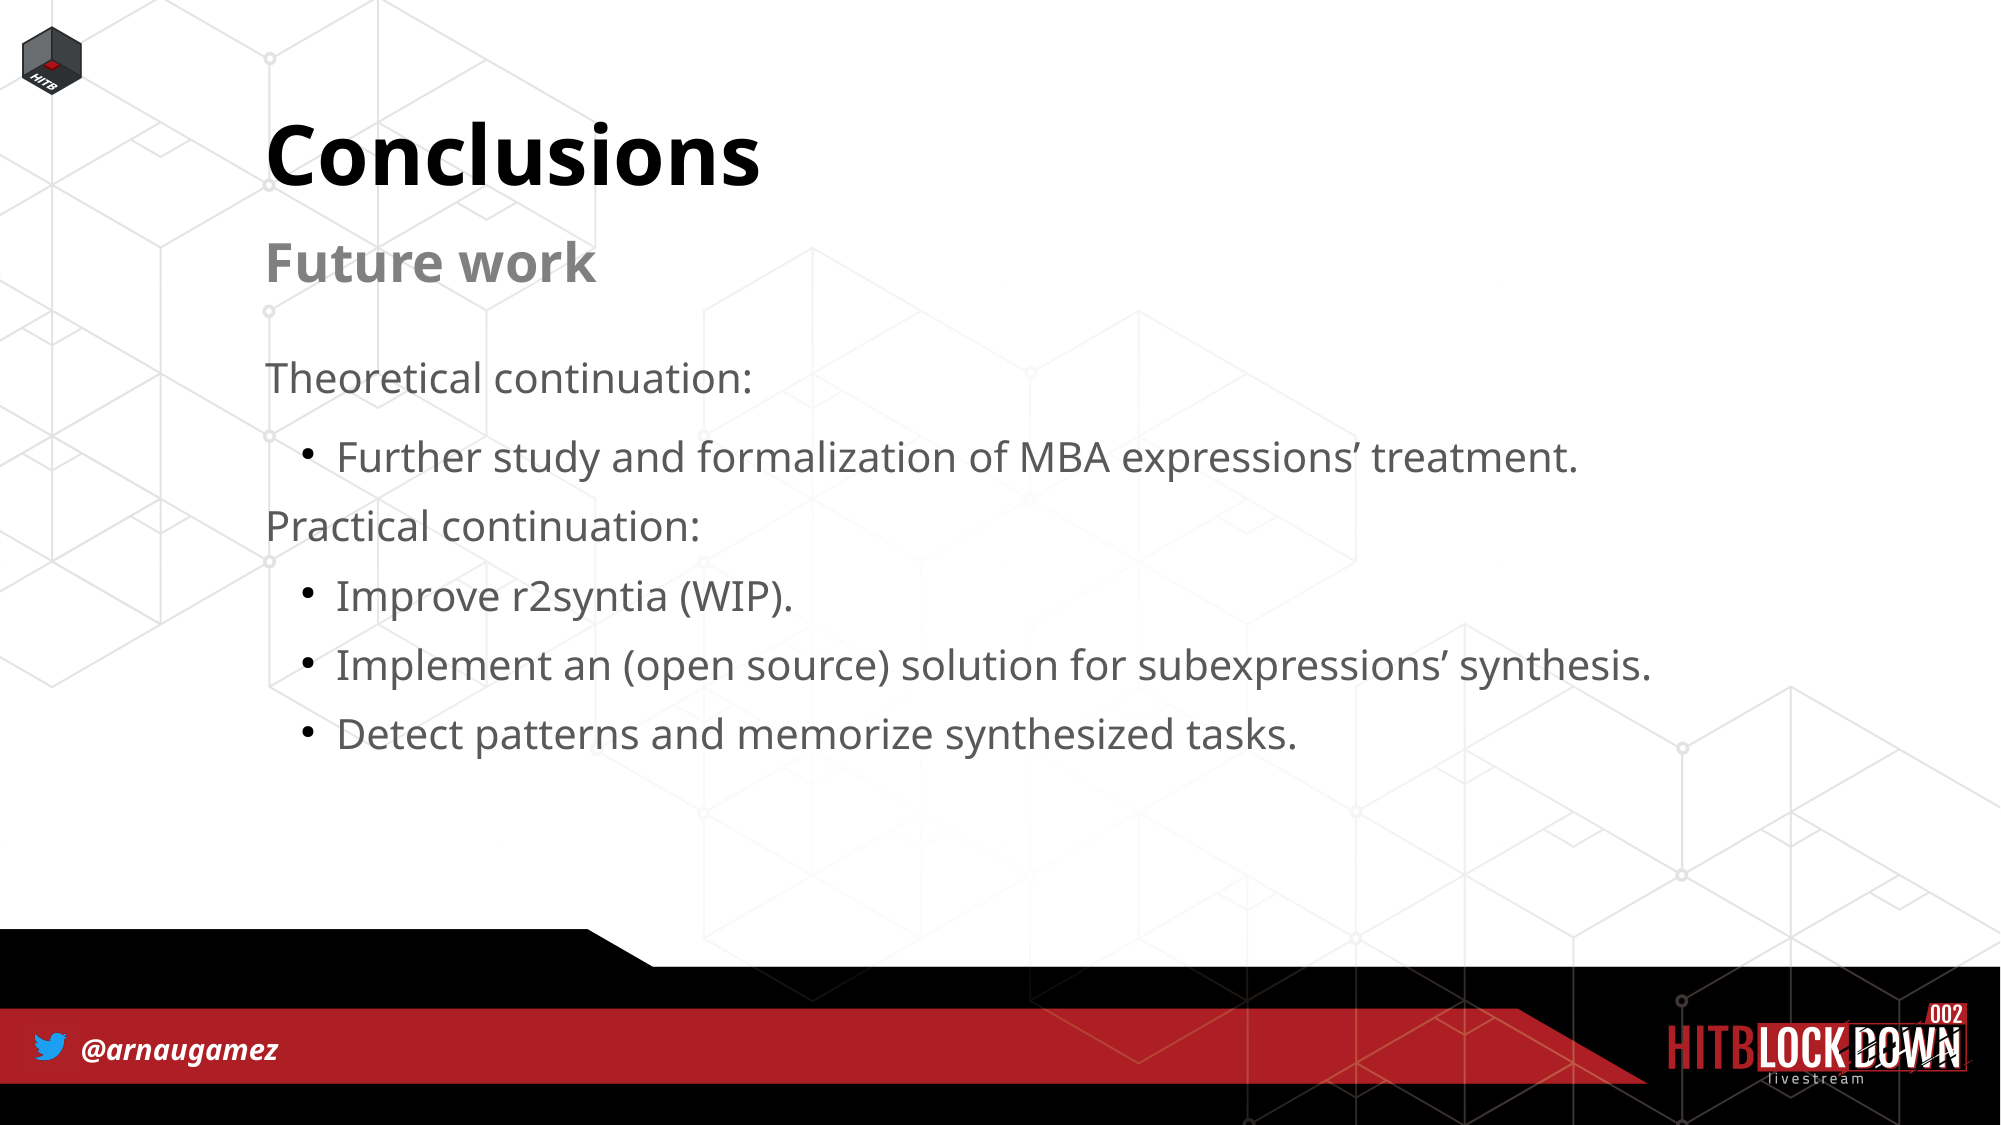

# Conclusions
Future work
Theoretical continuation:
Further study and formalization of MBA expressions’ treatment.
Practical continuation:
Improve r2syntia (WIP).
Implement an (open source) solution for subexpressions’ synthesis.
Detect patterns and memorize synthesized tasks.